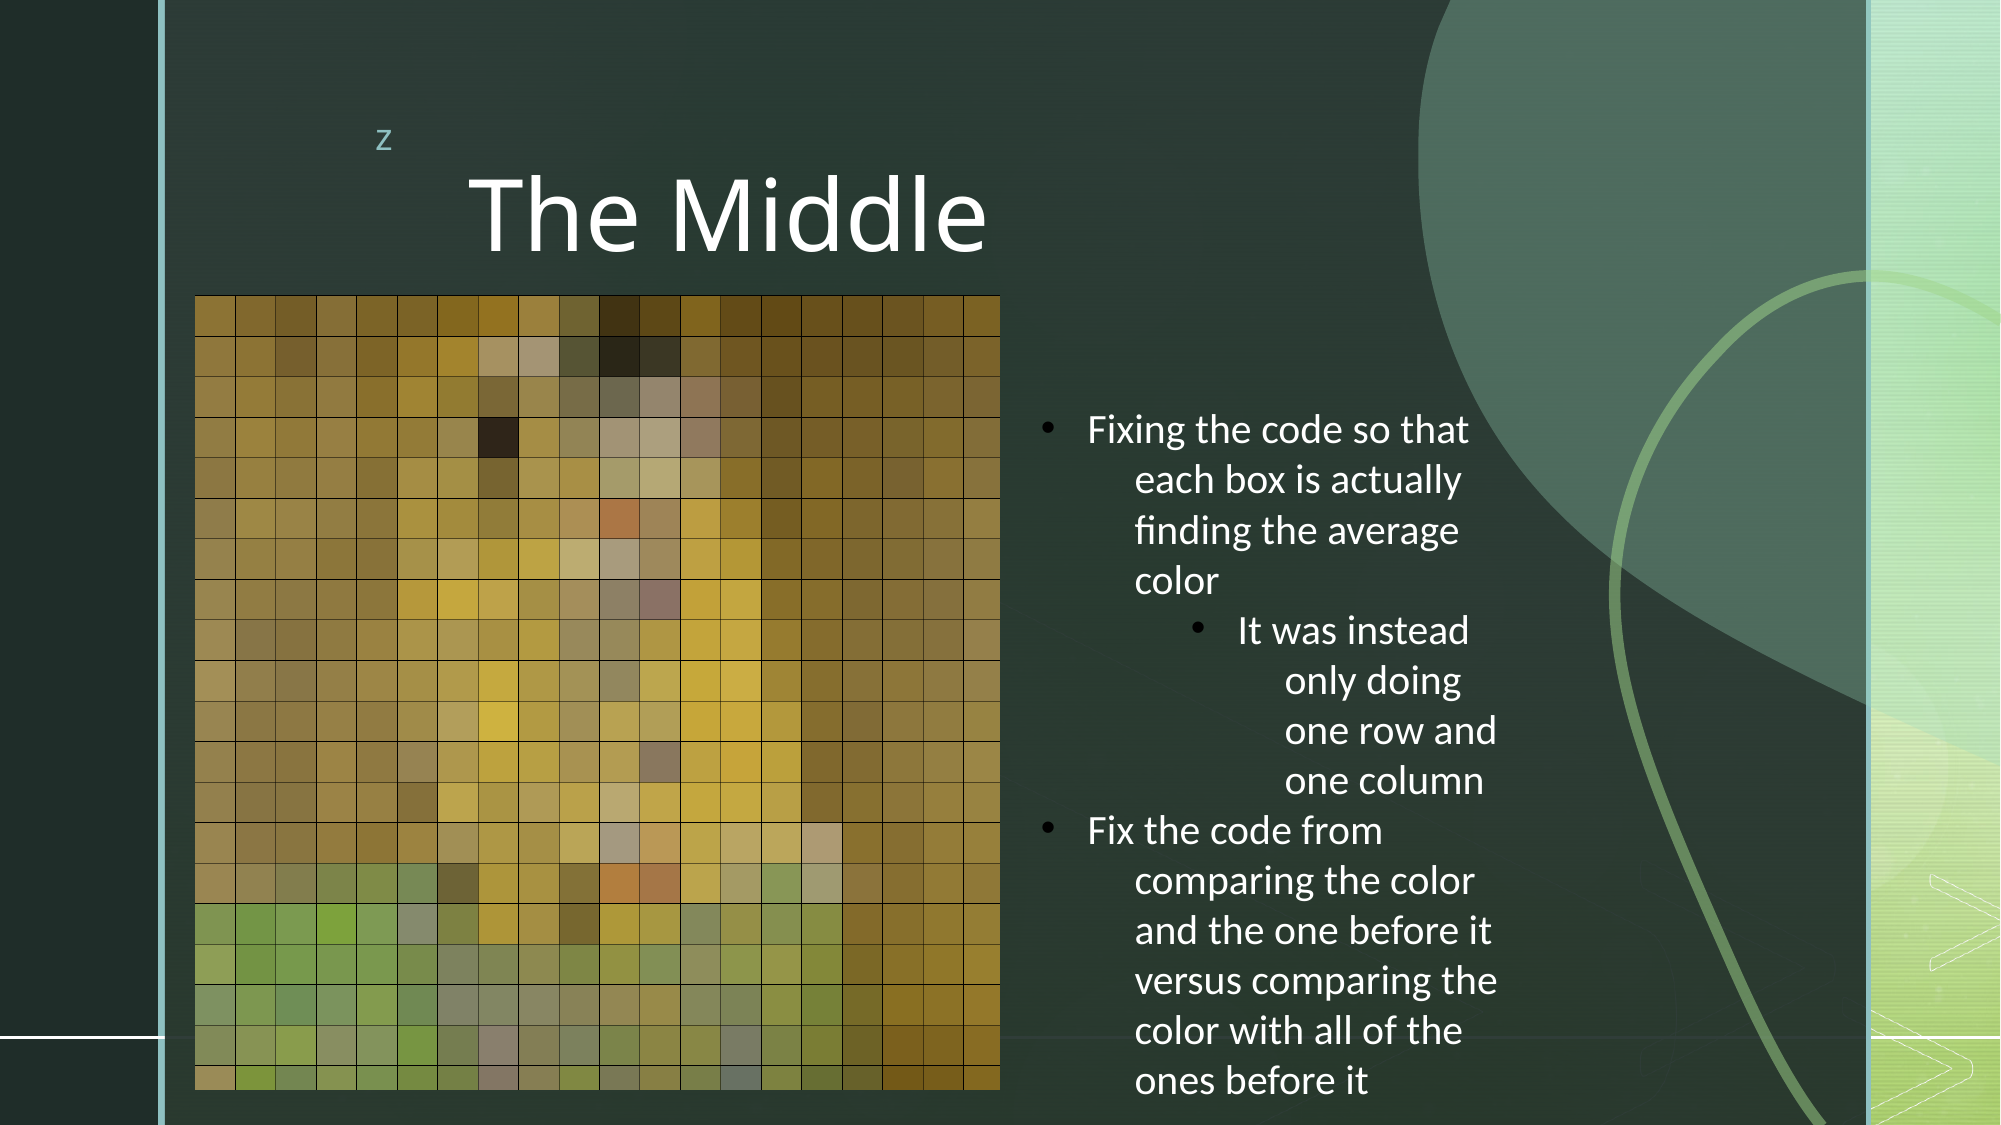

The Middle
Fixing the code so that each box is actually finding the average color
It was instead only doing one row and one column
Fix the code from comparing the color and the one before it versus comparing the color with all of the ones before it